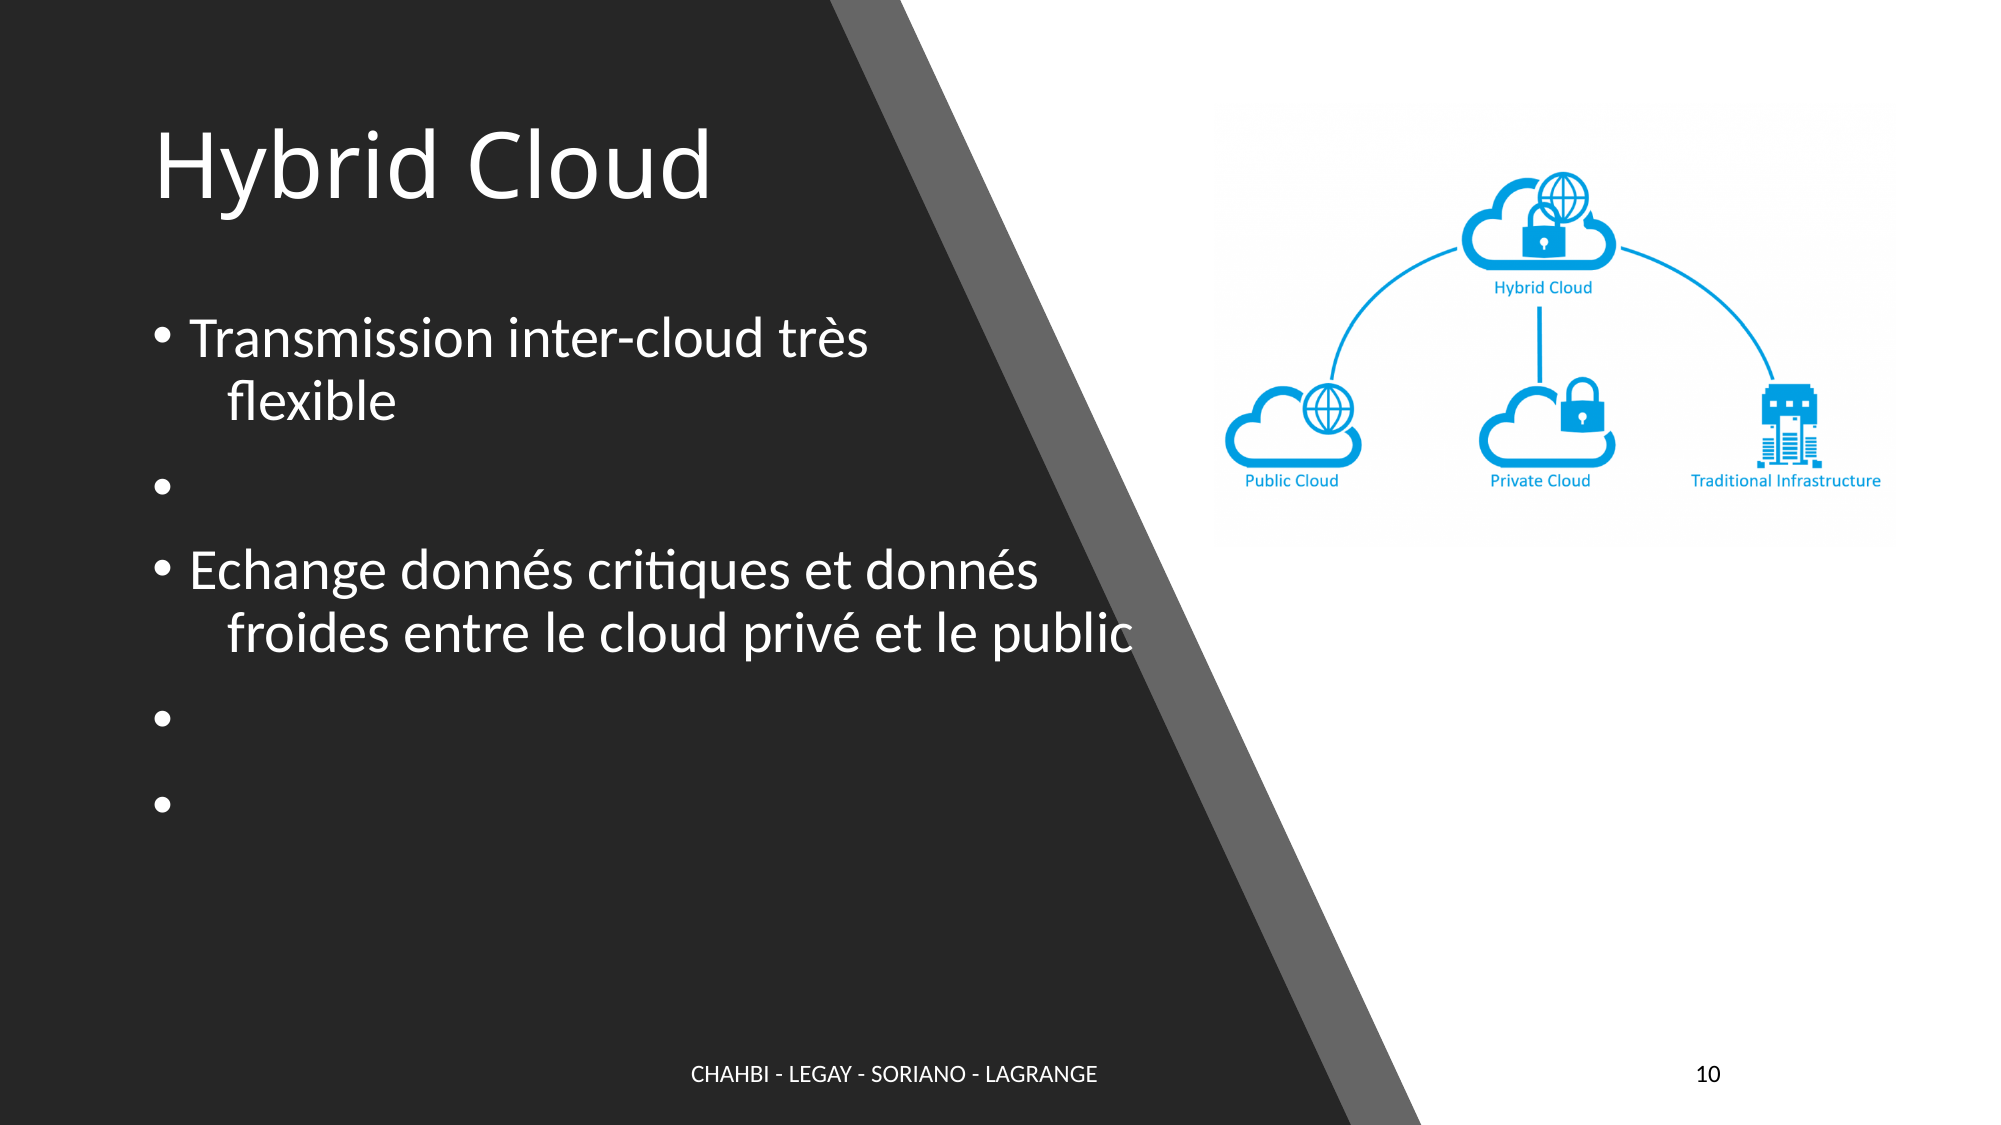

# Hybrid Cloud
Transmission inter-cloud très
flexible
Echange donnés critiques et donnés 
froides entre le cloud privé et le public
CHAHBI - LEGAY - SORIANO - LAGRANGE